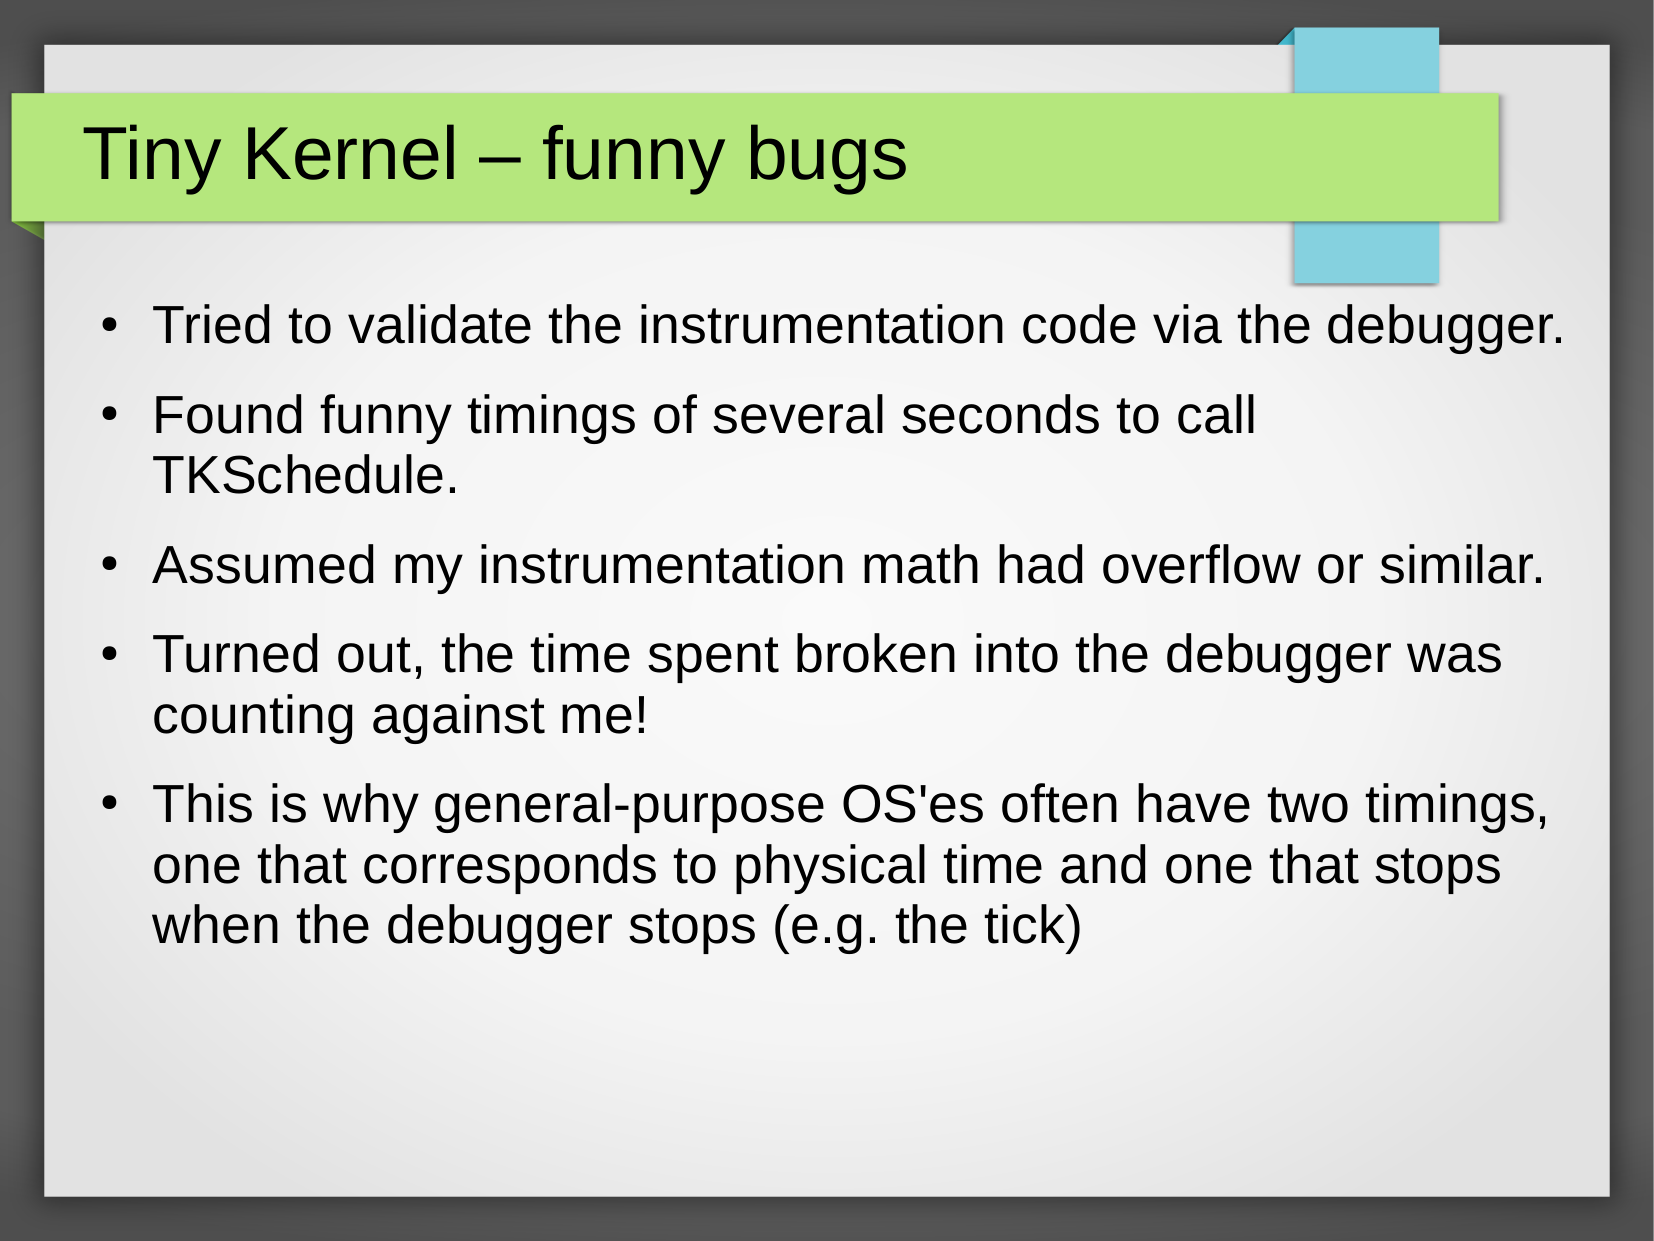

# Tiny Kernel – funny bugs
Tried to validate the instrumentation code via the debugger.
Found funny timings of several seconds to call TKSchedule.
Assumed my instrumentation math had overflow or similar.
Turned out, the time spent broken into the debugger was counting against me!
This is why general-purpose OS'es often have two timings, one that corresponds to physical time and one that stops when the debugger stops (e.g. the tick)